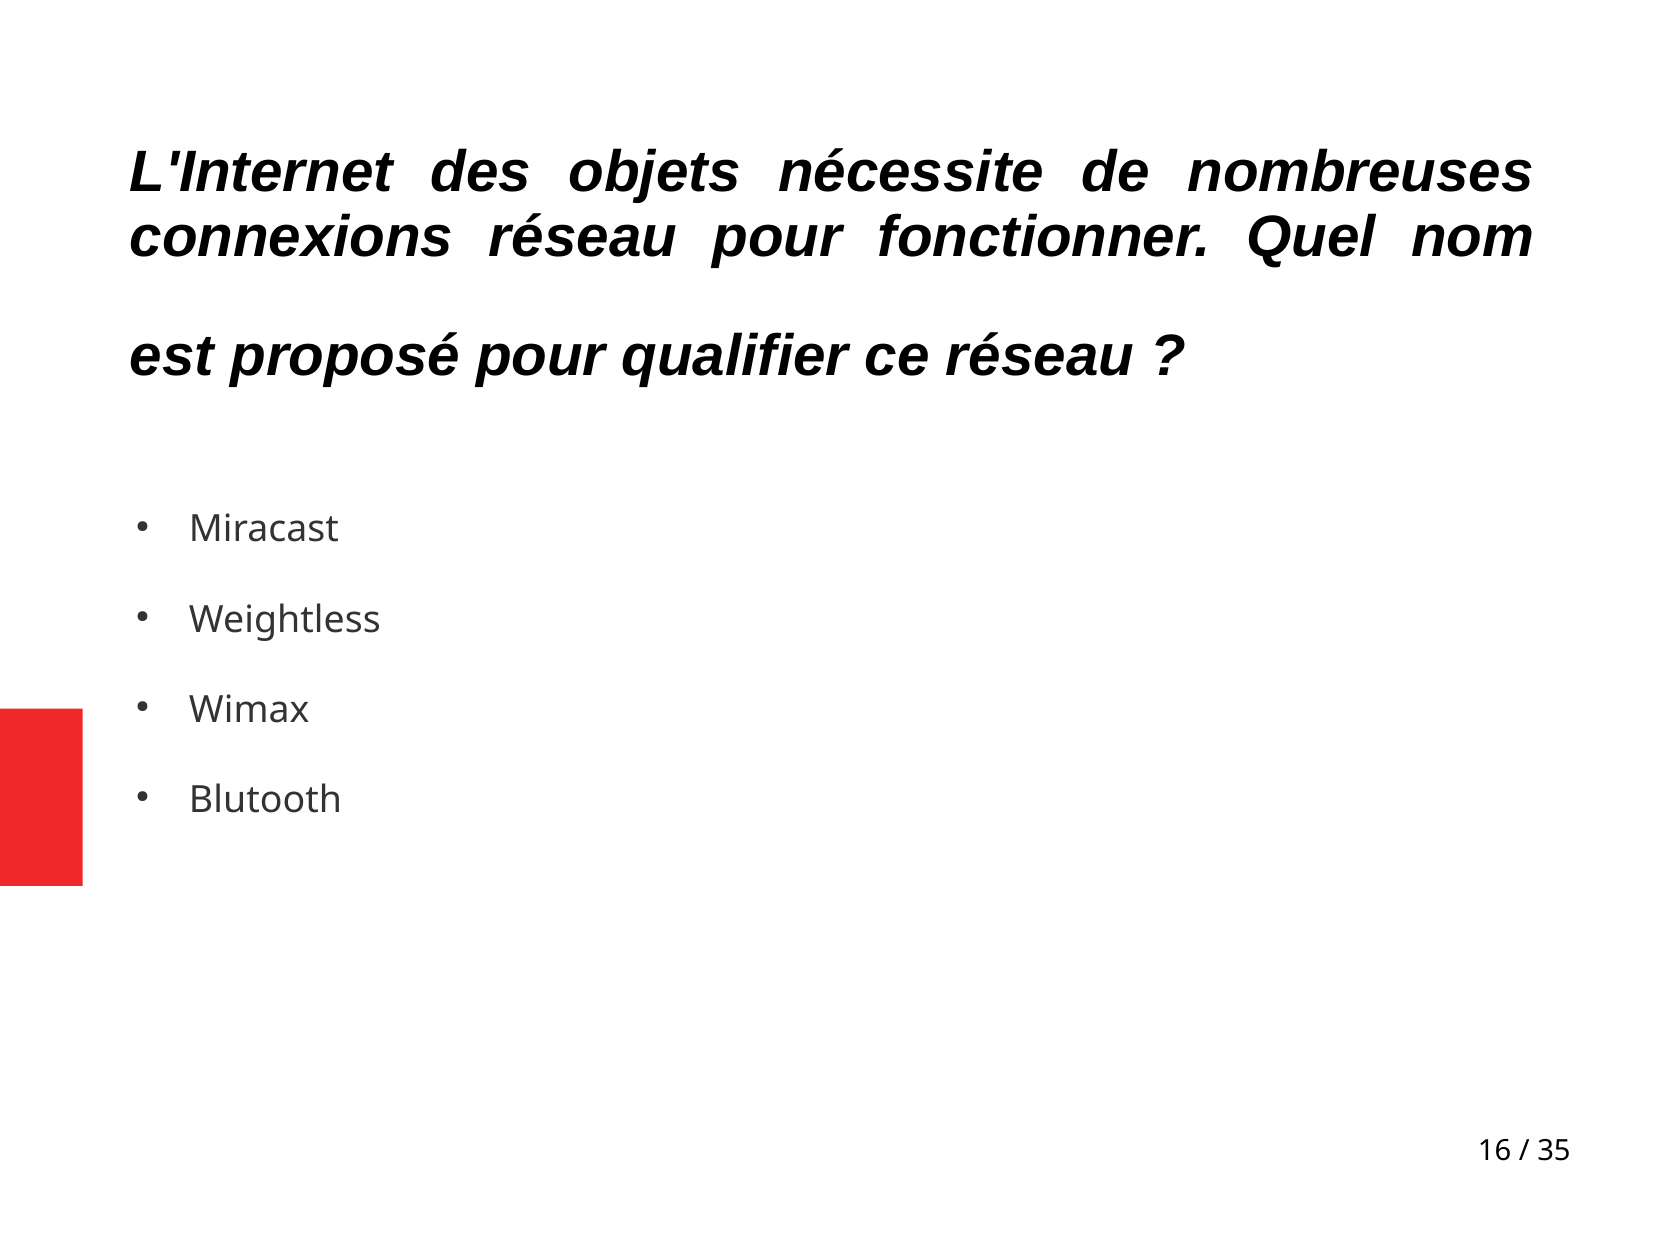

# L'Internet des objets nécessite de nombreuses connexions réseau pour fonctionner. Quel nom est proposé pour qualifier ce réseau ?
Miracast
Weightless
Wimax
Blutooth
16